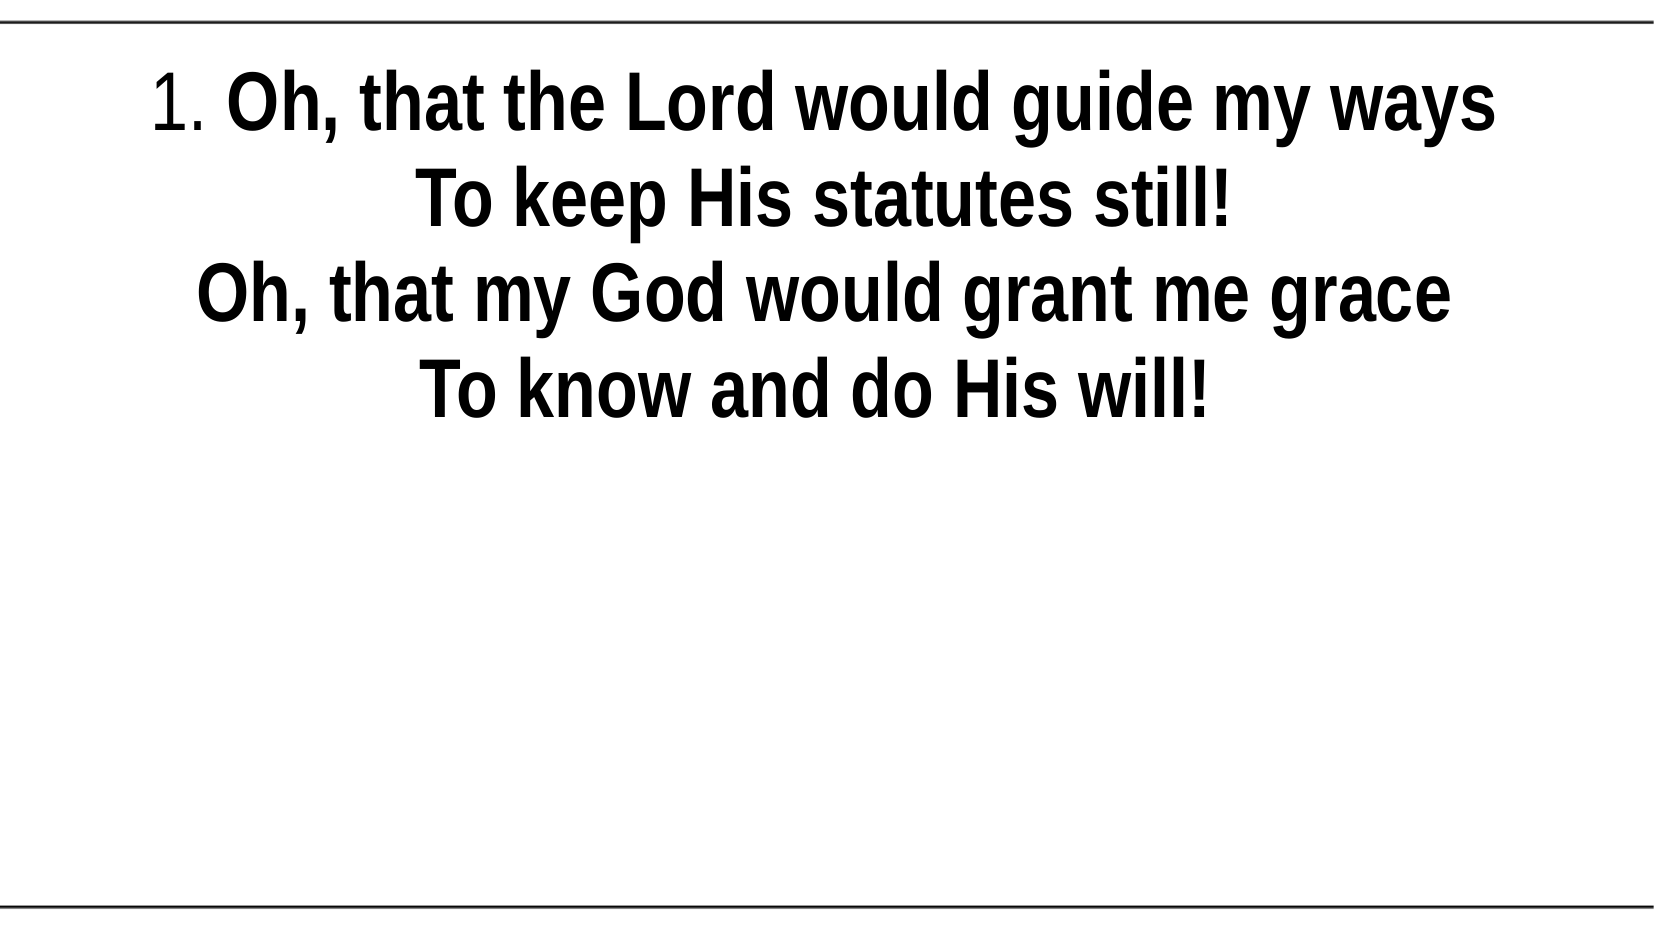

1. Oh, that the Lord would guide my ways
To keep His statutes still!
Oh, that my God would grant me grace
To know and do His will!